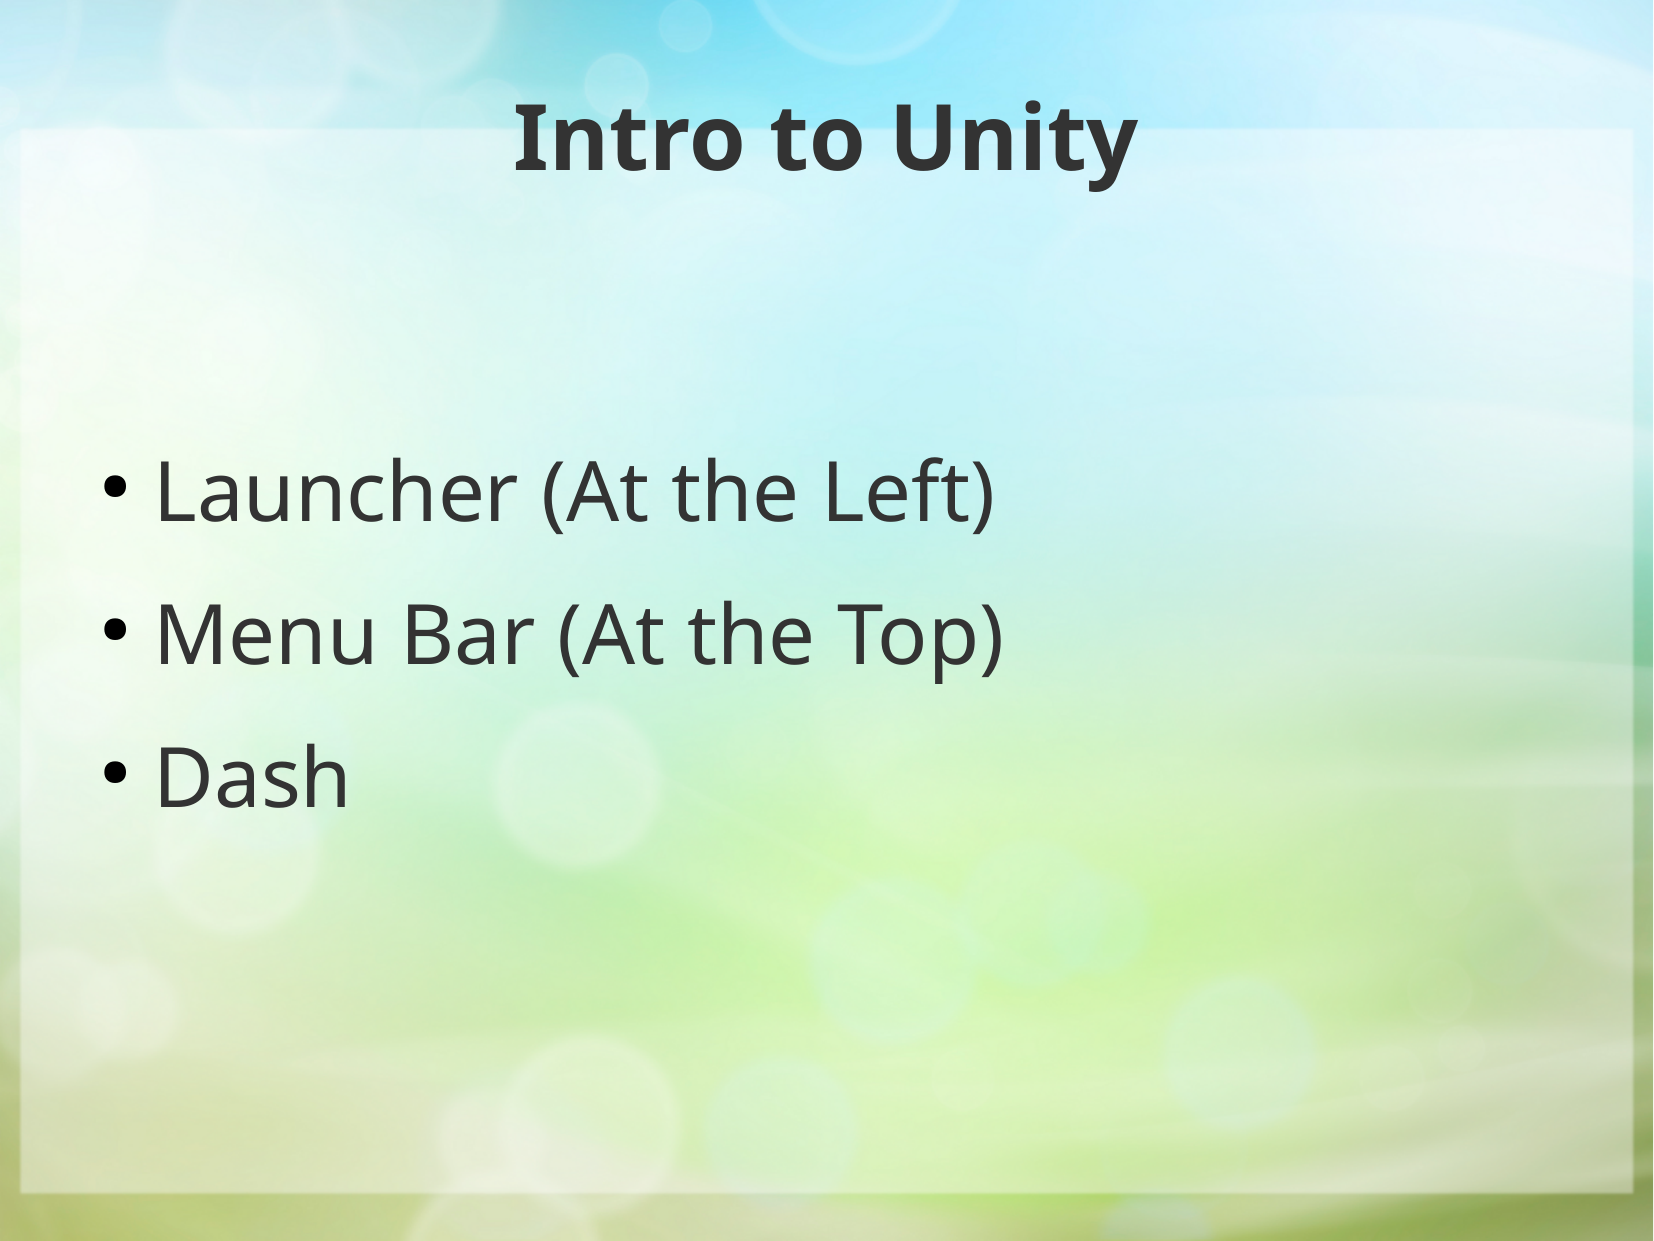

# Intro to Unity
Launcher (At the Left)
Menu Bar (At the Top)
Dash